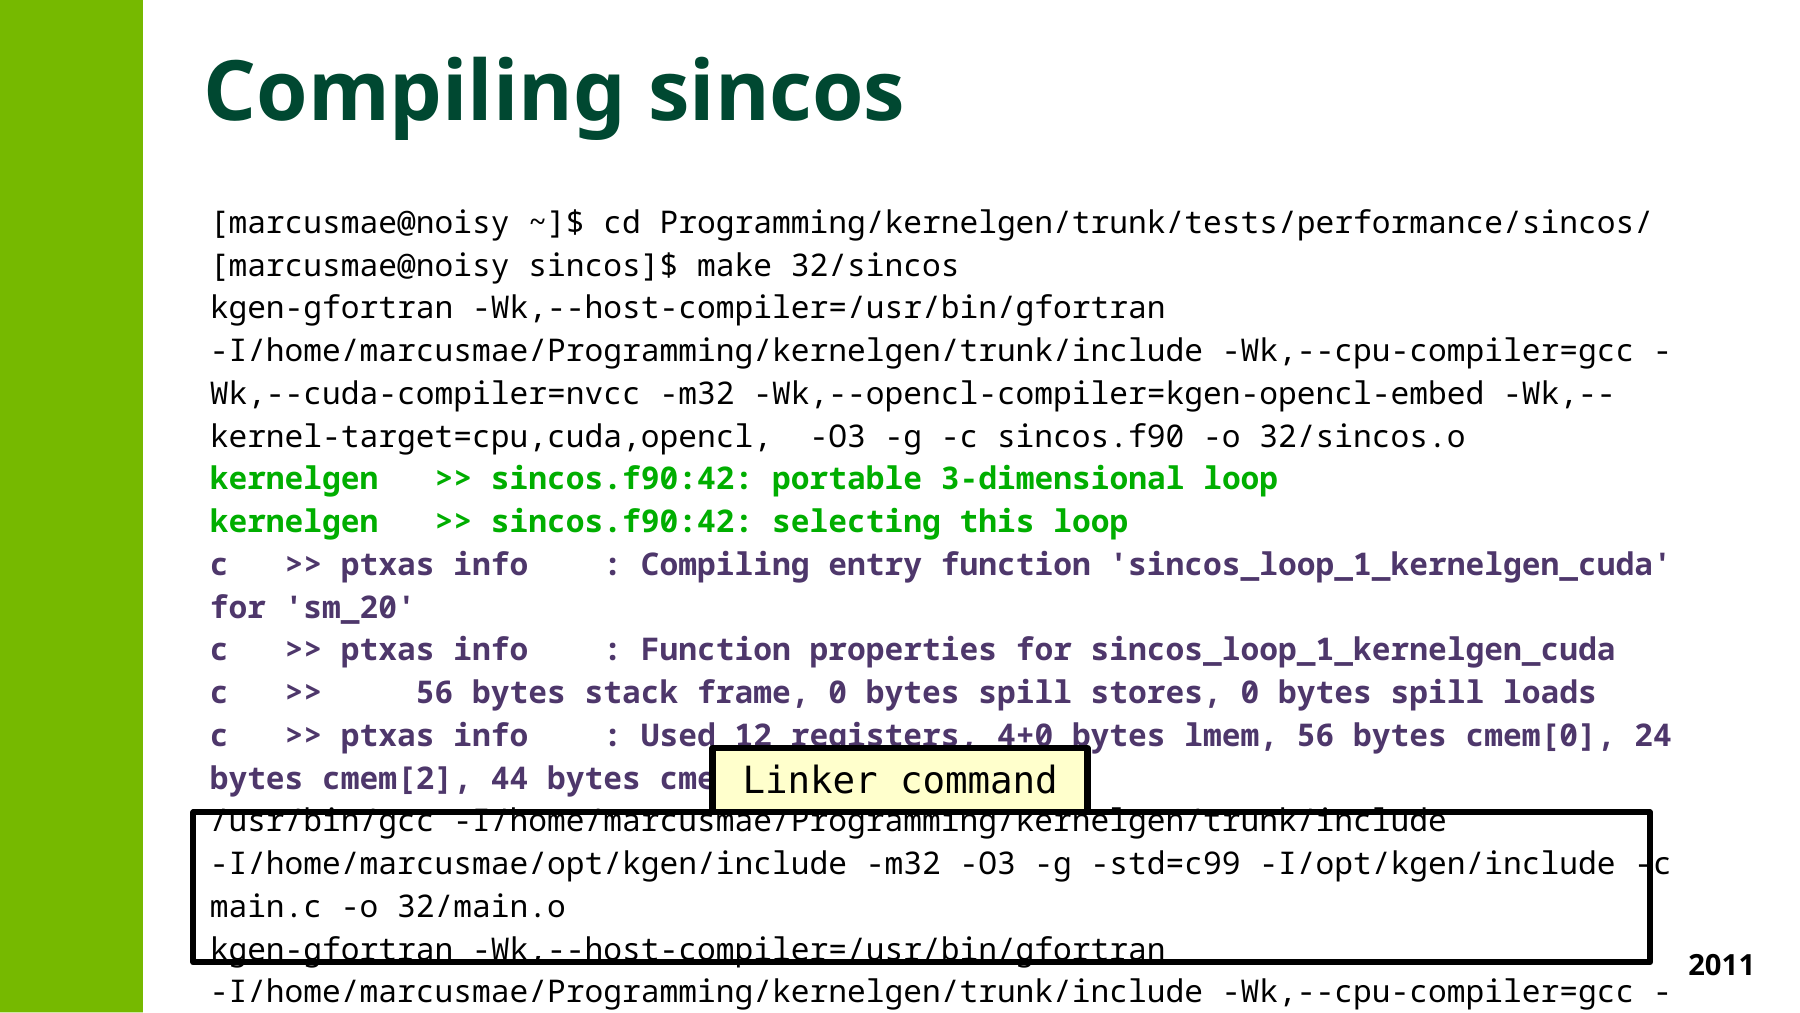

# Compiling sincos
[marcusmae@noisy ~]$ cd Programming/kernelgen/trunk/tests/performance/sincos/
[marcusmae@noisy sincos]$ make 32/sincos
kgen-gfortran -Wk,--host-compiler=/usr/bin/gfortran -I/home/marcusmae/Programming/kernelgen/trunk/include -Wk,--cpu-compiler=gcc -Wk,--cuda-compiler=nvcc -m32 -Wk,--opencl-compiler=kgen-opencl-embed -Wk,--kernel-target=cpu,cuda,opencl, -O3 -g -c sincos.f90 -o 32/sincos.o
kernelgen	>> sincos.f90:42: portable 3-dimensional loop
kernelgen	>> sincos.f90:42: selecting this loop
c	>> ptxas info : Compiling entry function 'sincos_loop_1_kernelgen_cuda' for 'sm_20'
c	>> ptxas info : Function properties for sincos_loop_1_kernelgen_cuda
c	>> 56 bytes stack frame, 0 bytes spill stores, 0 bytes spill loads
c	>> ptxas info : Used 12 registers, 4+0 bytes lmem, 56 bytes cmem[0], 24 bytes cmem[2], 44 bytes cmem[16]
/usr/bin/gcc -I/home/marcusmae/Programming/kernelgen/trunk/include -I/home/marcusmae/opt/kgen/include -m32 -O3 -g -std=c99 -I/opt/kgen/include -c main.c -o 32/main.o
kgen-gfortran -Wk,--host-compiler=/usr/bin/gfortran -I/home/marcusmae/Programming/kernelgen/trunk/include -Wk,--cpu-compiler=gcc -Wk,--cuda-compiler=nvcc -m32 -Wk,--opencl-compiler=kgen-opencl-embed -Wk,--kernel-target=cpu,cuda,opencl, 32/main.o 32/sincos.o -o 32/sincos
Linker command